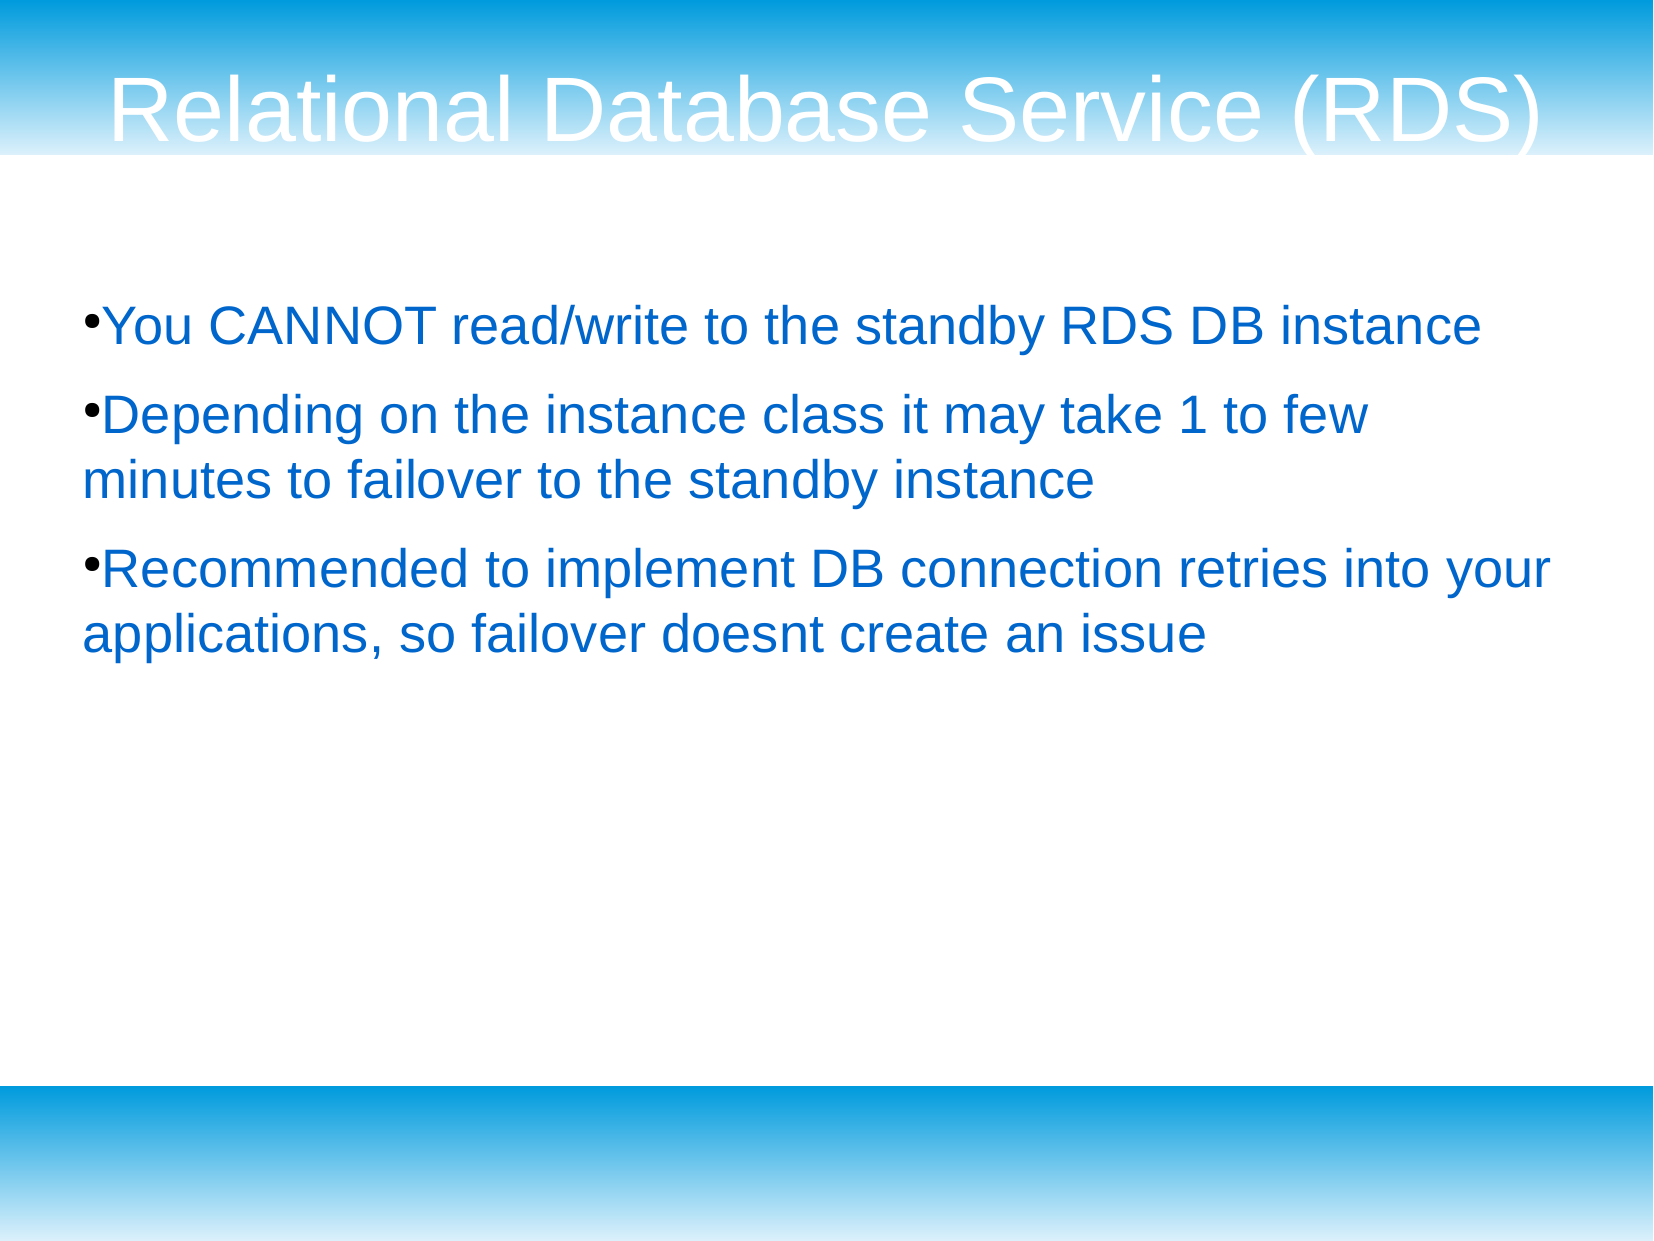

# Relational Database Service (RDS)
You CANNOT read/write to the standby RDS DB instance
Depending on the instance class it may take 1 to few minutes to failover to the standby instance
Recommended to implement DB connection retries into your applications, so failover doesnt create an issue